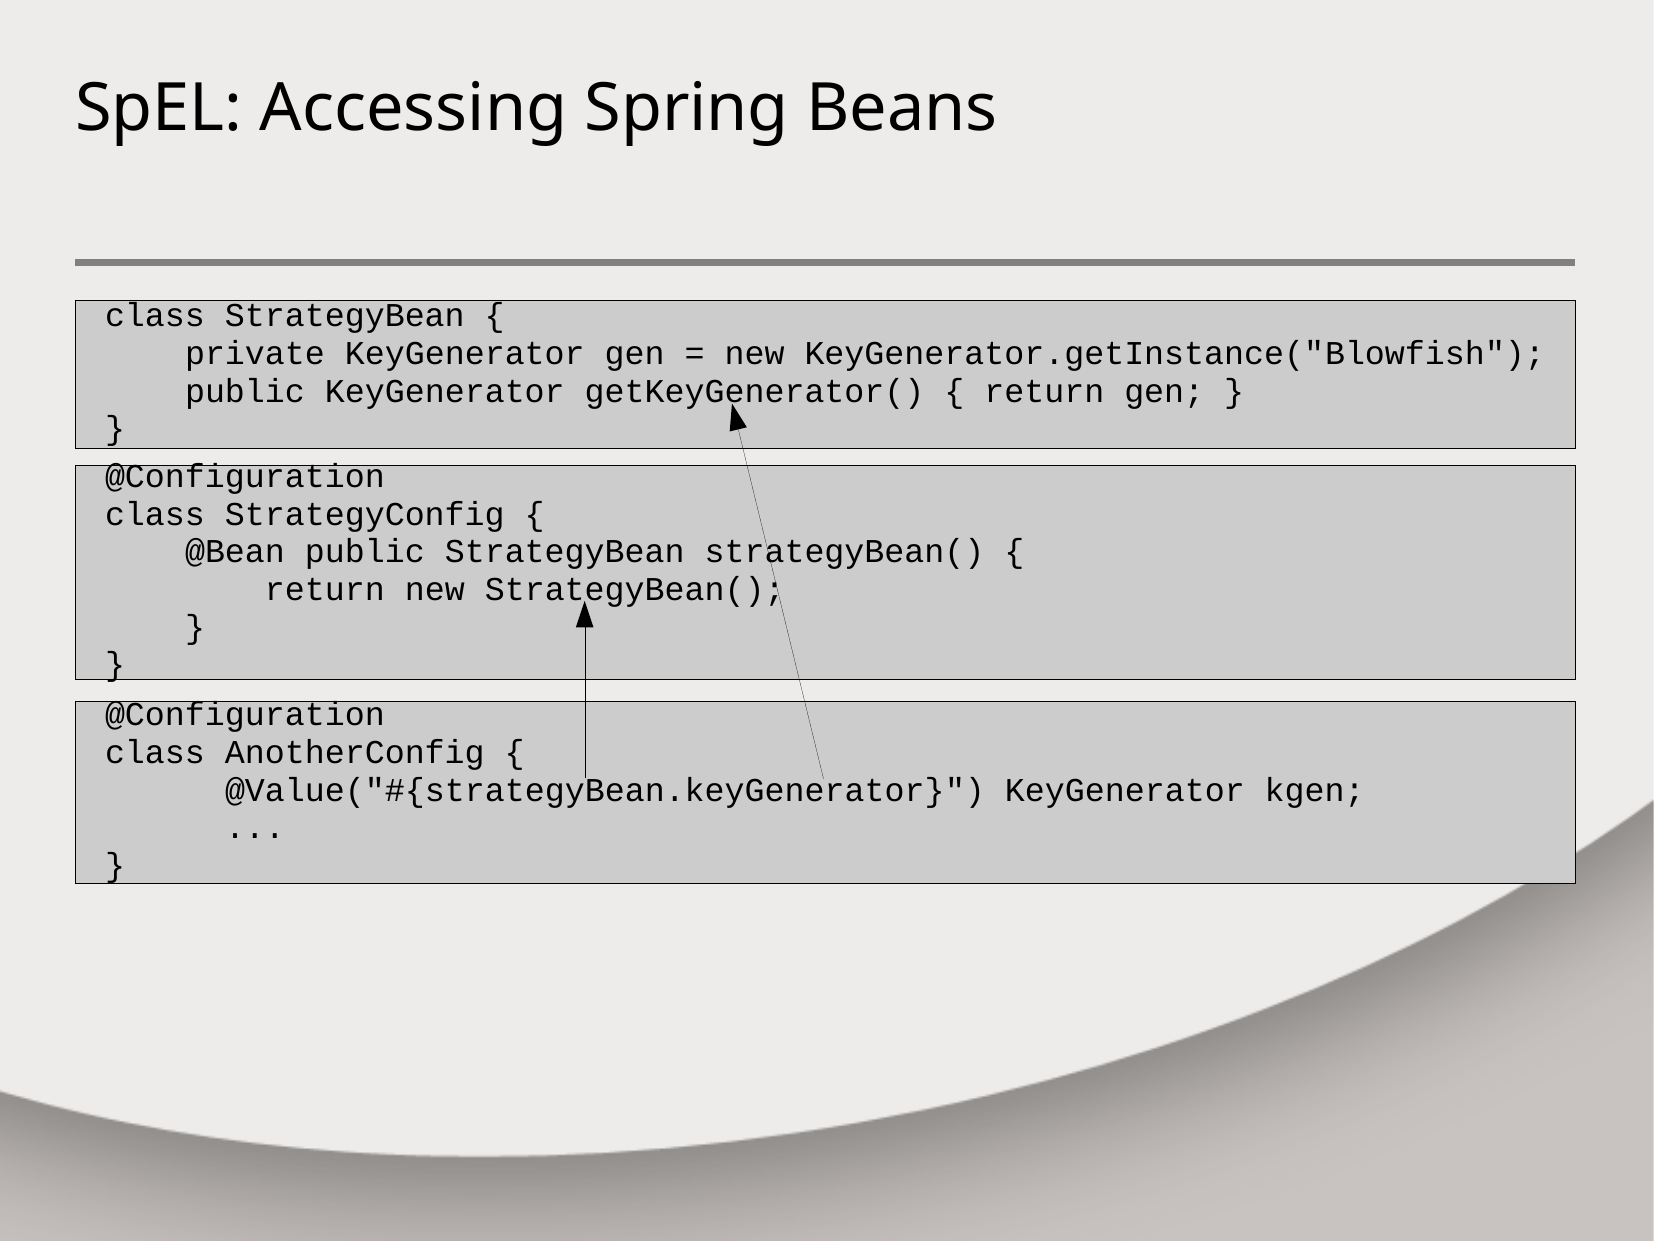

# SpEL: Accessing Spring Beans
class StrategyBean {
 private KeyGenerator gen = new KeyGenerator.getInstance("Blowfish");
 public KeyGenerator getKeyGenerator() { return gen; }
}
@Configuration
class StrategyConfig {
 @Bean public StrategyBean strategyBean() {
 return new StrategyBean();
 }
}
@Configuration
class AnotherConfig {
 @Value("#{strategyBean.keyGenerator}") KeyGenerator kgen;
 ...
}